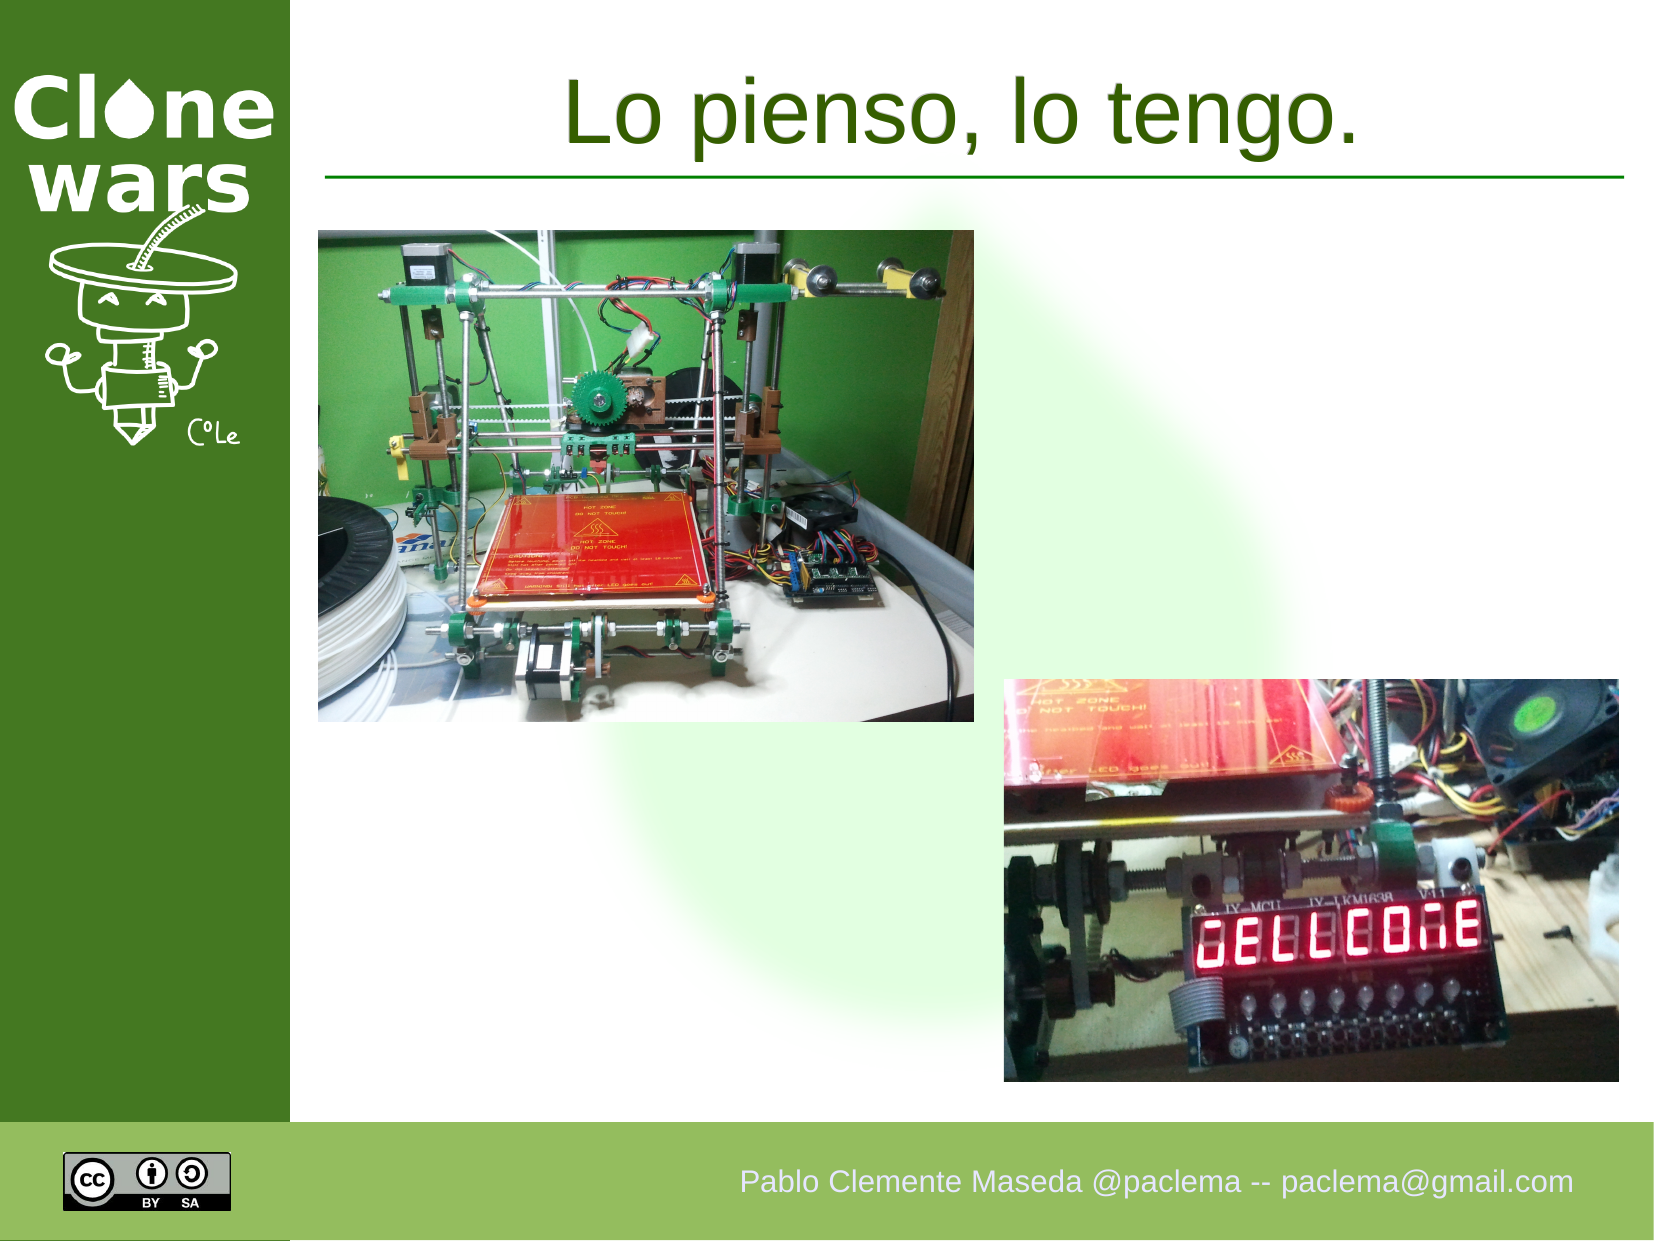

# Lo pienso, lo tengo.
Pablo Clemente Maseda @paclema -- paclema@gmail.com